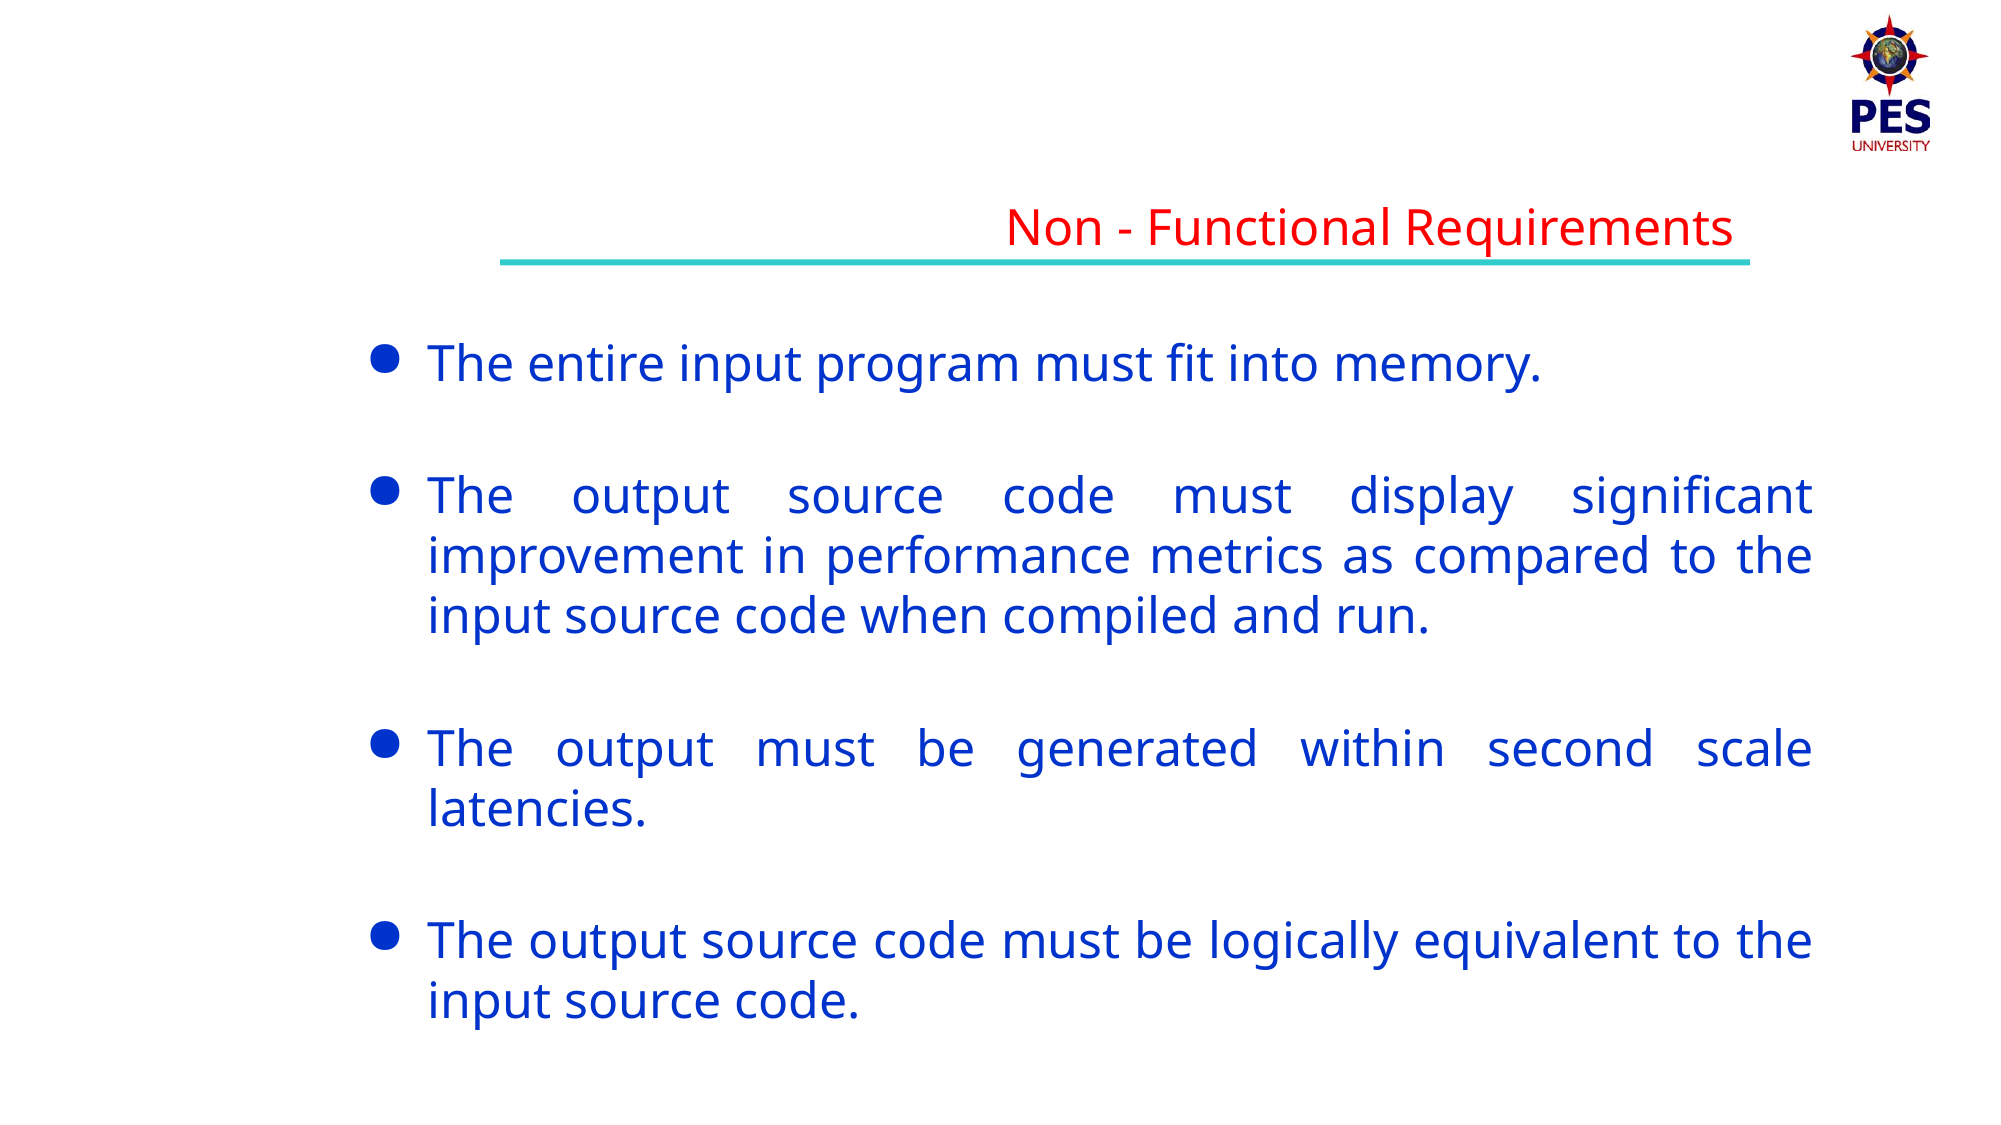

Non - Functional Requirements
The entire input program must fit into memory.
The output source code must display significant improvement in performance metrics as compared to the input source code when compiled and run.
The output must be generated within second scale latencies.
The output source code must be logically equivalent to the input source code.